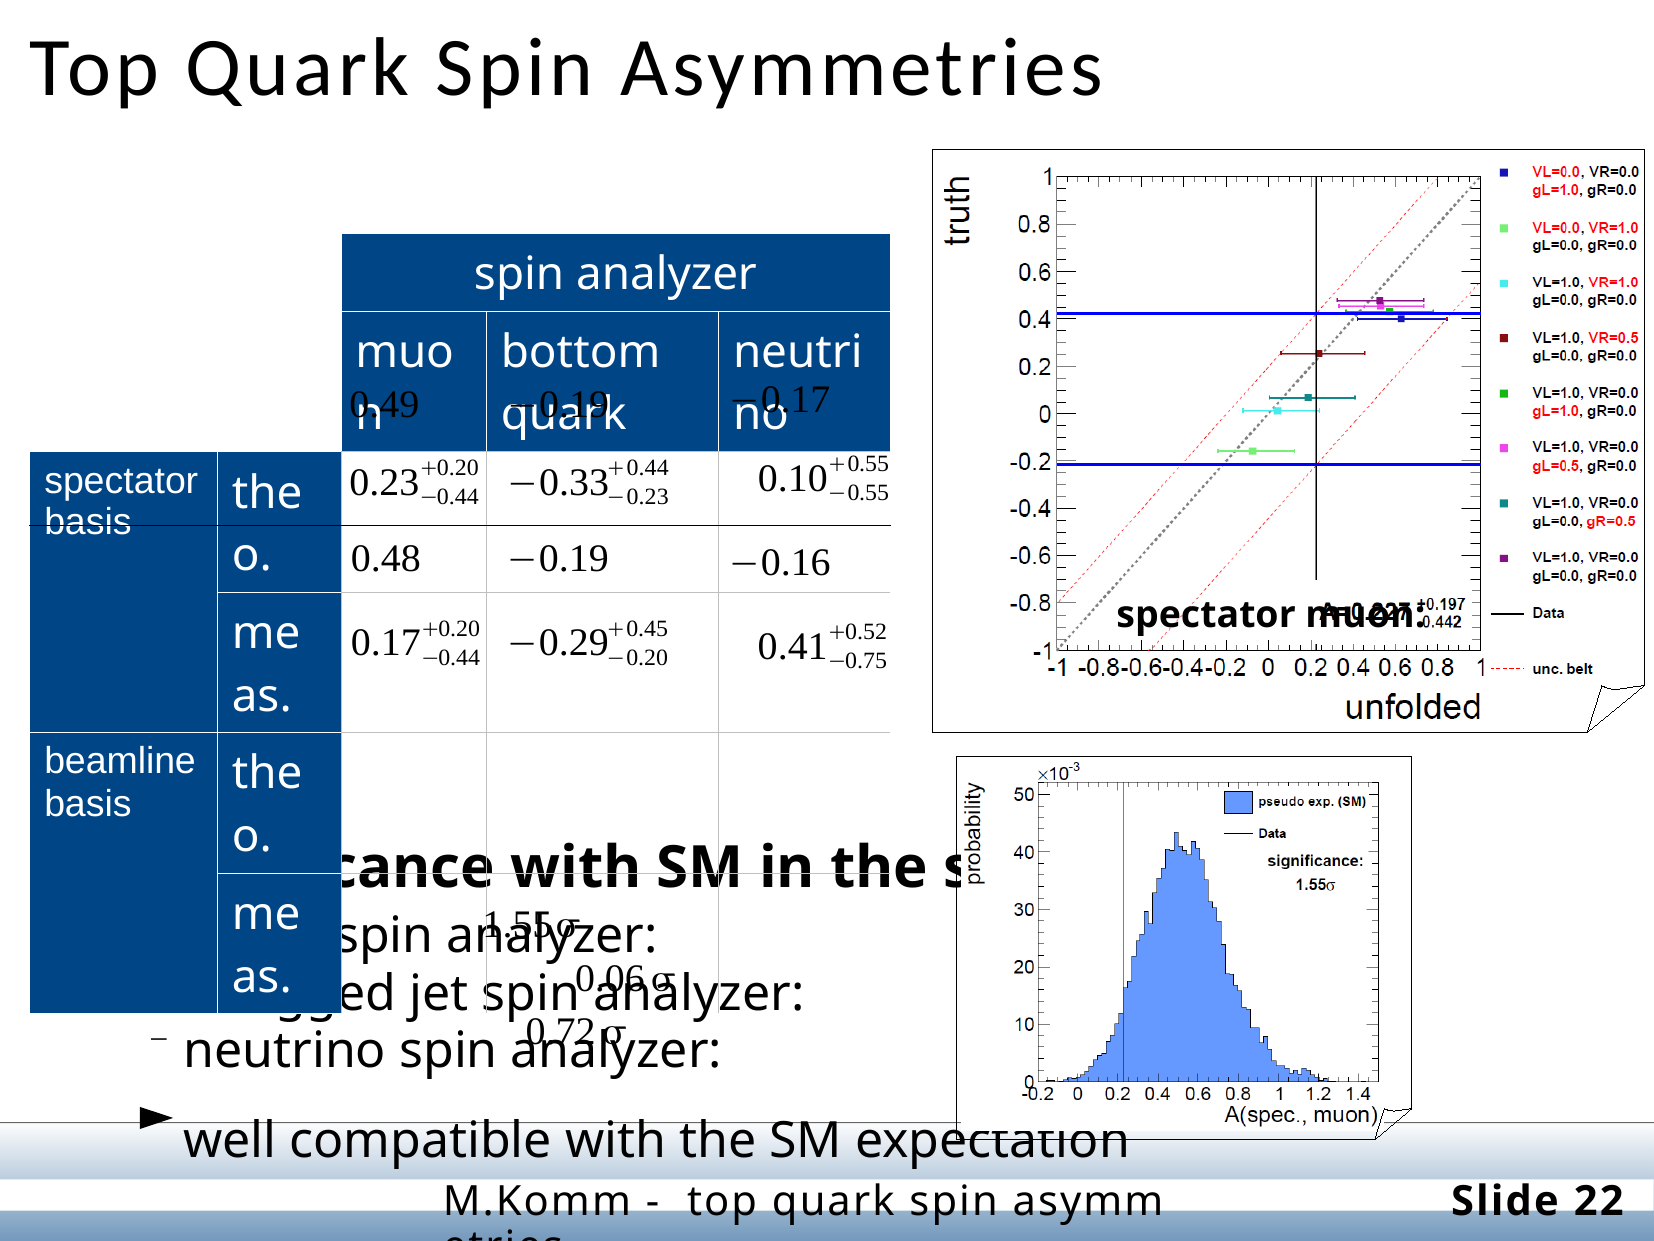

# Top Quark Spin Asymmetries
significance with SM in the spectator basis
muon spin analyzer:
b-tagged jet spin analyzer:
neutrino spin analyzer:
well compatible with the SM expectation
| | | spin analyzer | | |
| --- | --- | --- | --- | --- |
| | | muon | bottom quark | neutrino |
| spectator basis | theo. | | | |
| | meas. | | | |
| beamline basis | theo. | | | |
| | meas. | | | |
spectator muon:
M.Komm - top quark spin asymmetries
22